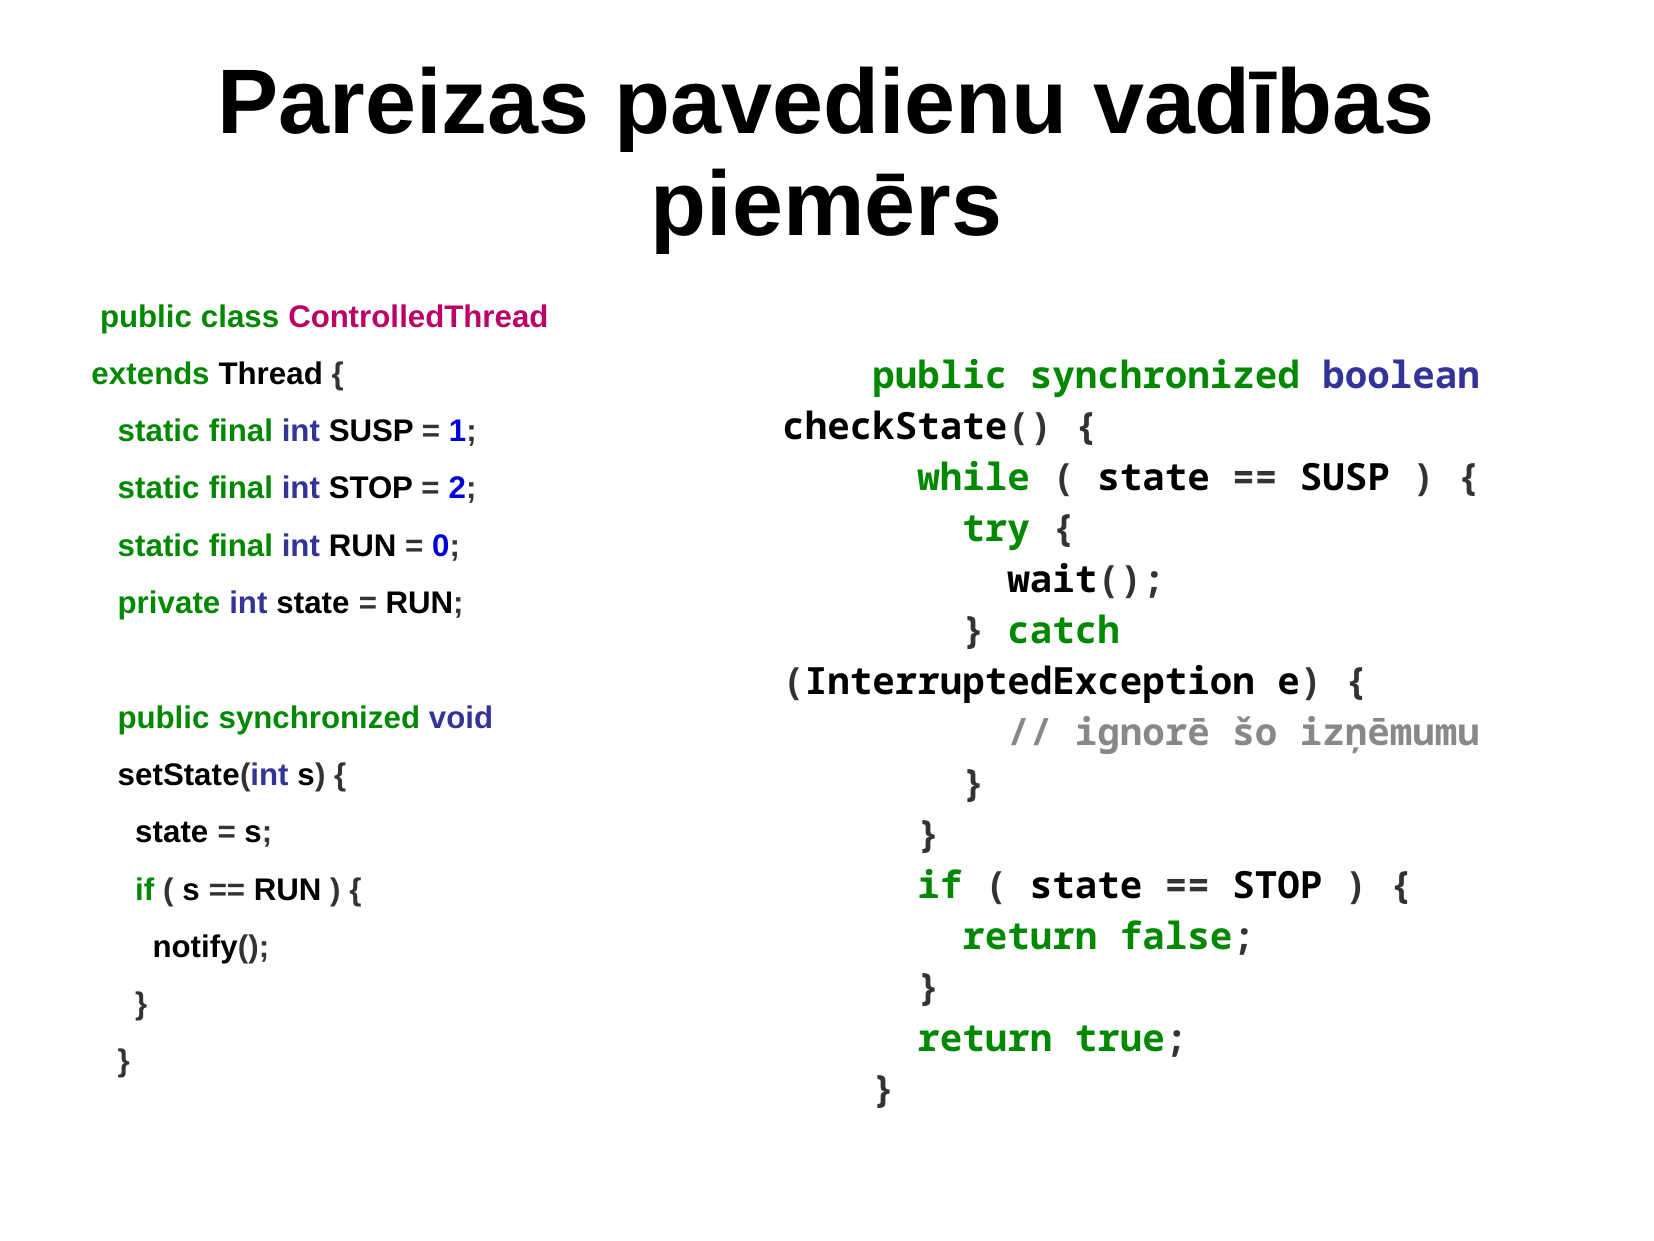

# Pareizas pavedienu vadības piemērs
 public class ControlledThread
 extends Thread {
 static final int SUSP = 1;
 static final int STOP = 2;
 static final int RUN = 0;
 private int state = RUN;
 public synchronized void
 setState(int s) {
 state = s;
 if ( s == RUN ) {
 notify();
 }
 }
 public synchronized boolean checkState() {
 while ( state == SUSP ) {
 try {
 wait();
 } catch (InterruptedException e) {
 // ignorē šo izņēmumu
 }
 }
 if ( state == STOP ) {
 return false;
 }
 return true;
 }